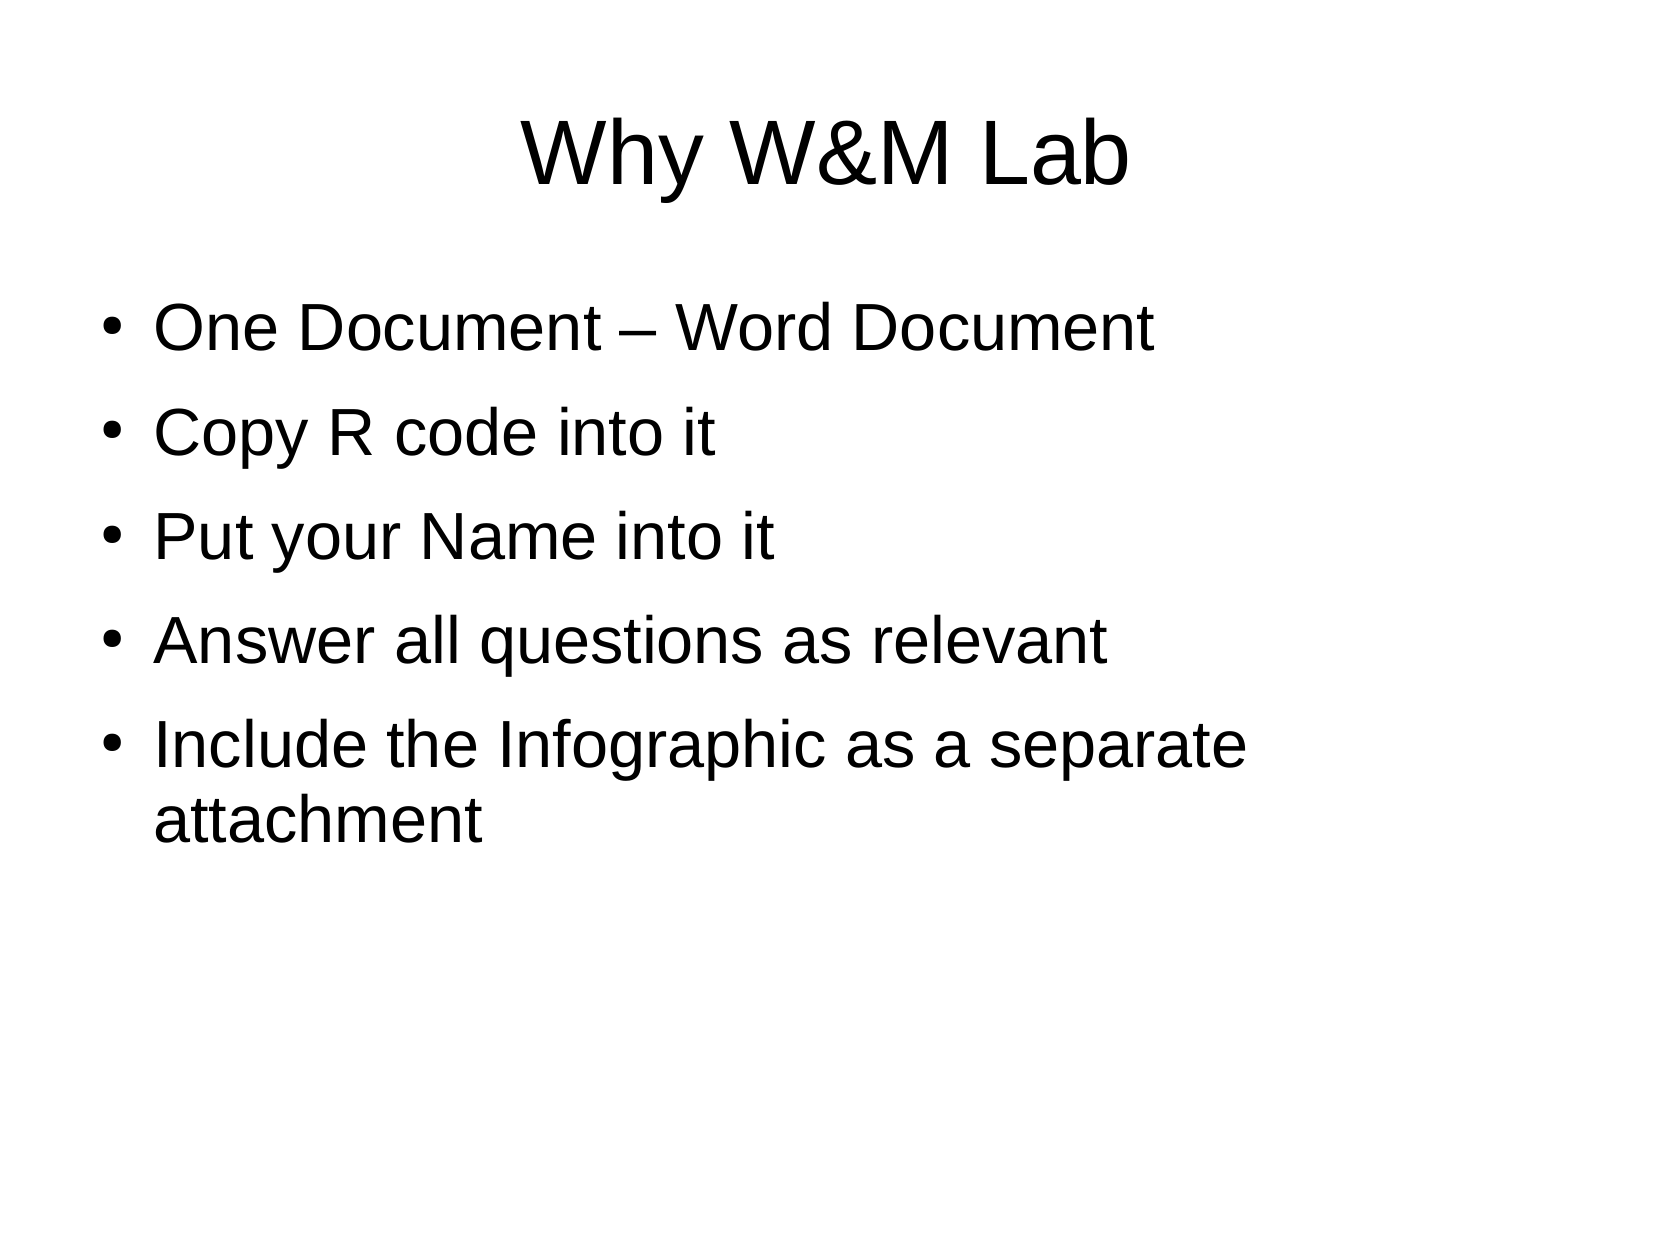

Why W&M Lab
# One Document – Word Document
Copy R code into it
Put your Name into it
Answer all questions as relevant
Include the Infographic as a separate attachment